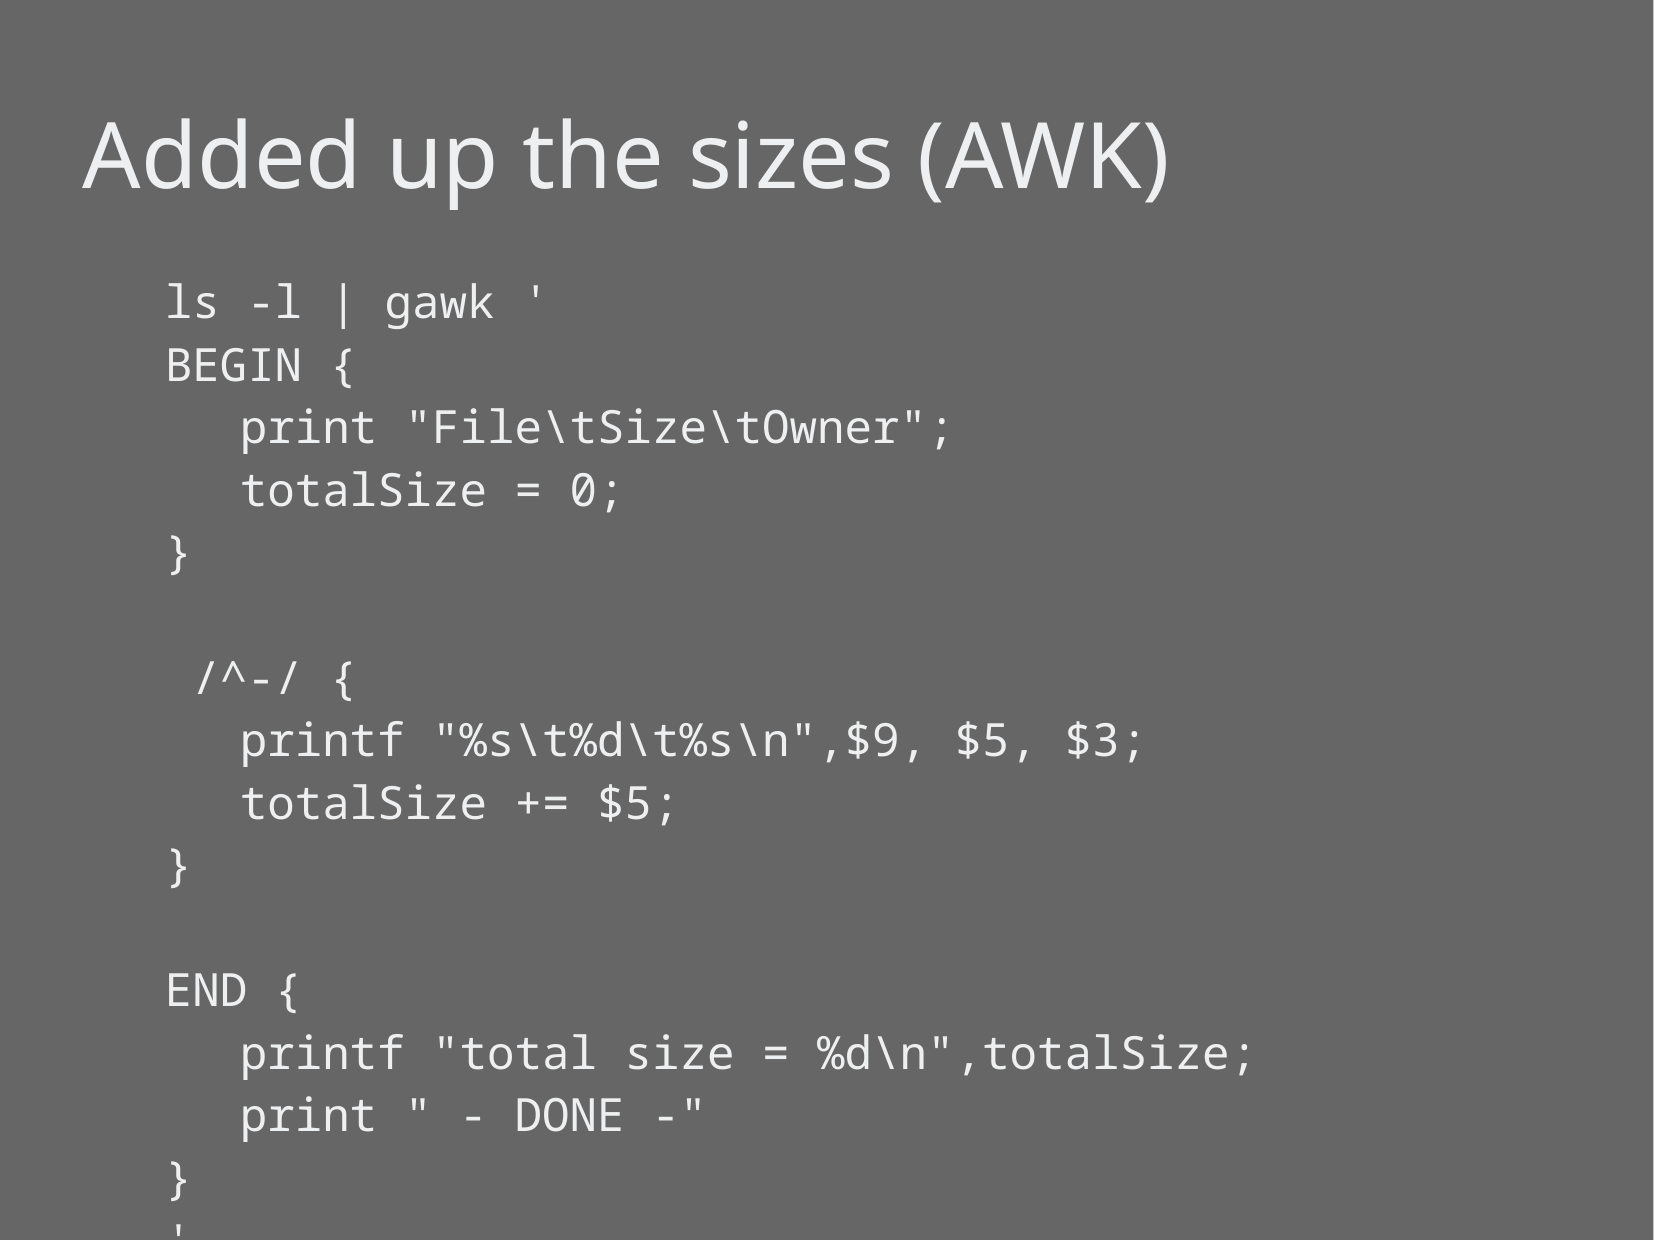

# Added up the sizes (AWK)
ls -l | gawk '
BEGIN {
	print "File\tSize\tOwner";
	totalSize = 0;
}
 /^-/ {
	printf "%s\t%d\t%s\n",$9, $5, $3;
	totalSize += $5;
}
END {
	printf "total size = %d\n",totalSize;
	print " - DONE -"
}
'